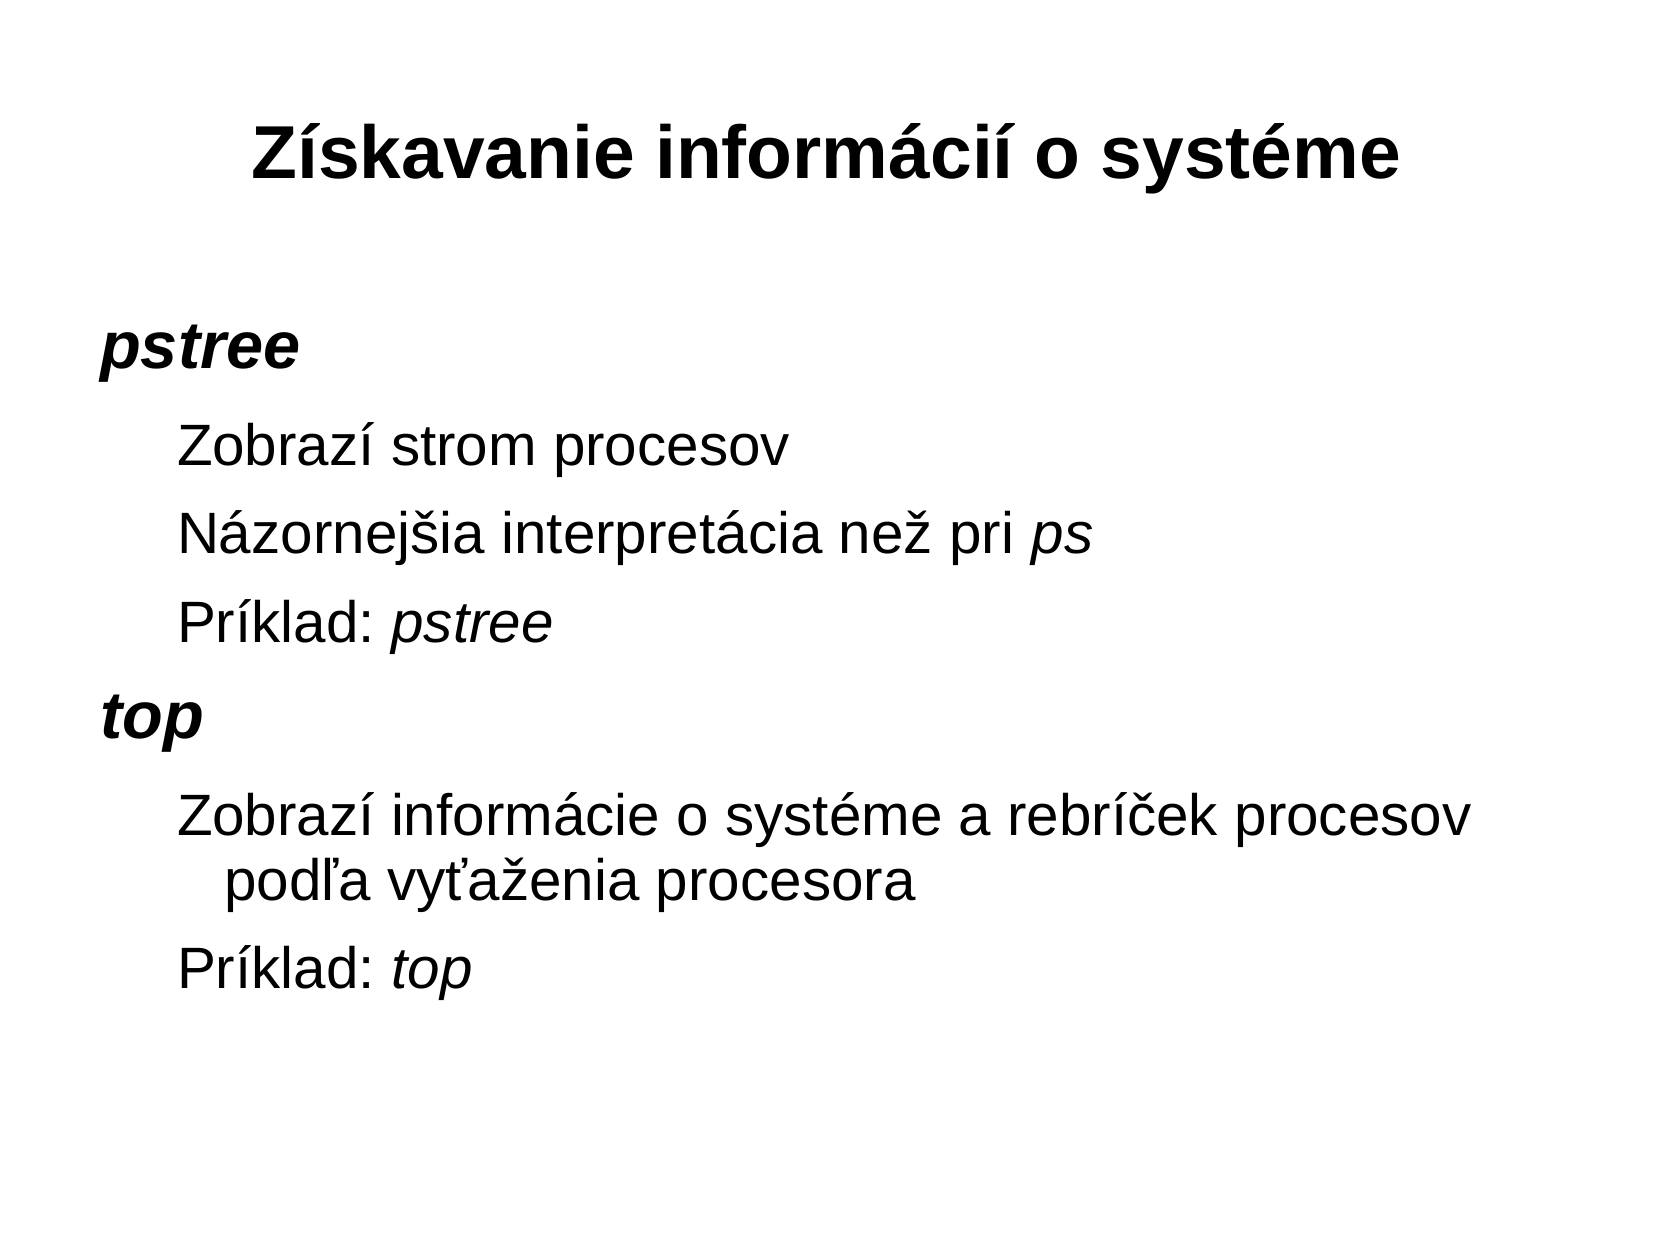

# Získavanie informácií o systéme
pstree
Zobrazí strom procesov
Názornejšia interpretácia než pri ps
Príklad: pstree
top
Zobrazí informácie o systéme a rebríček procesov podľa vyťaženia procesora
Príklad: top